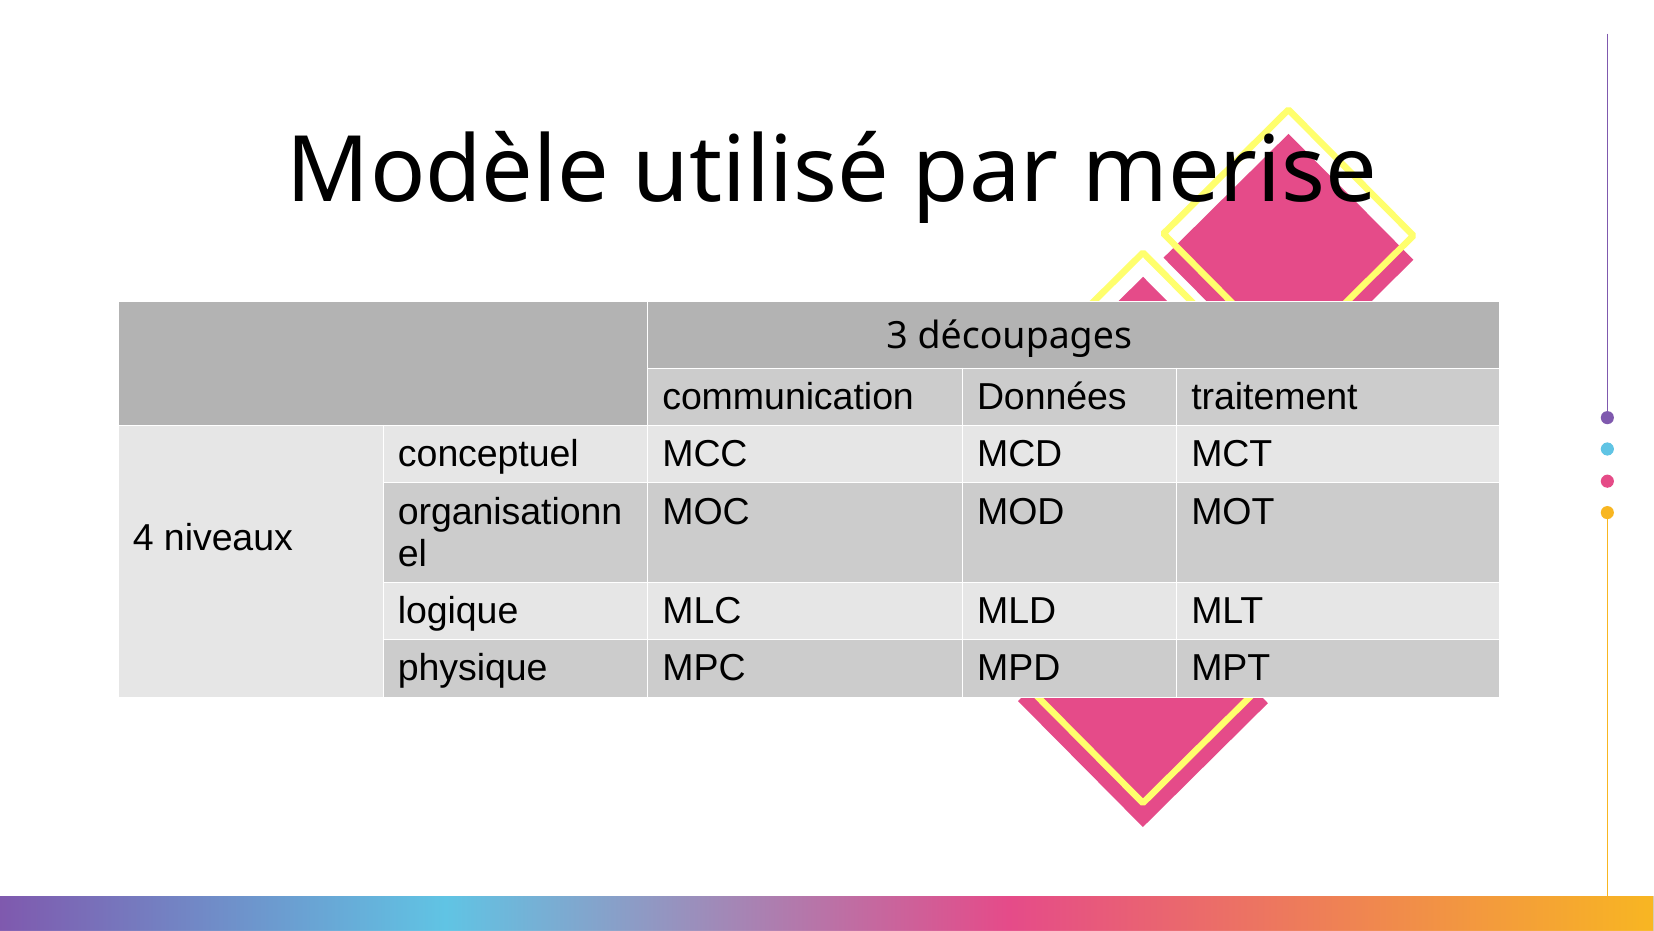

# Modèle utilisé par merise
| 3 découpages | | | | |
| --- | --- | --- | --- | --- |
| traitement | Données | communication | | |
| MCT | MCD | MCC | conceptuel | 4 niveaux |
| MOT | MOD | MOC | organisationnel | |
| MLT | MLD | MLC | logique | |
| MPT | MPD | MPC | physique | |